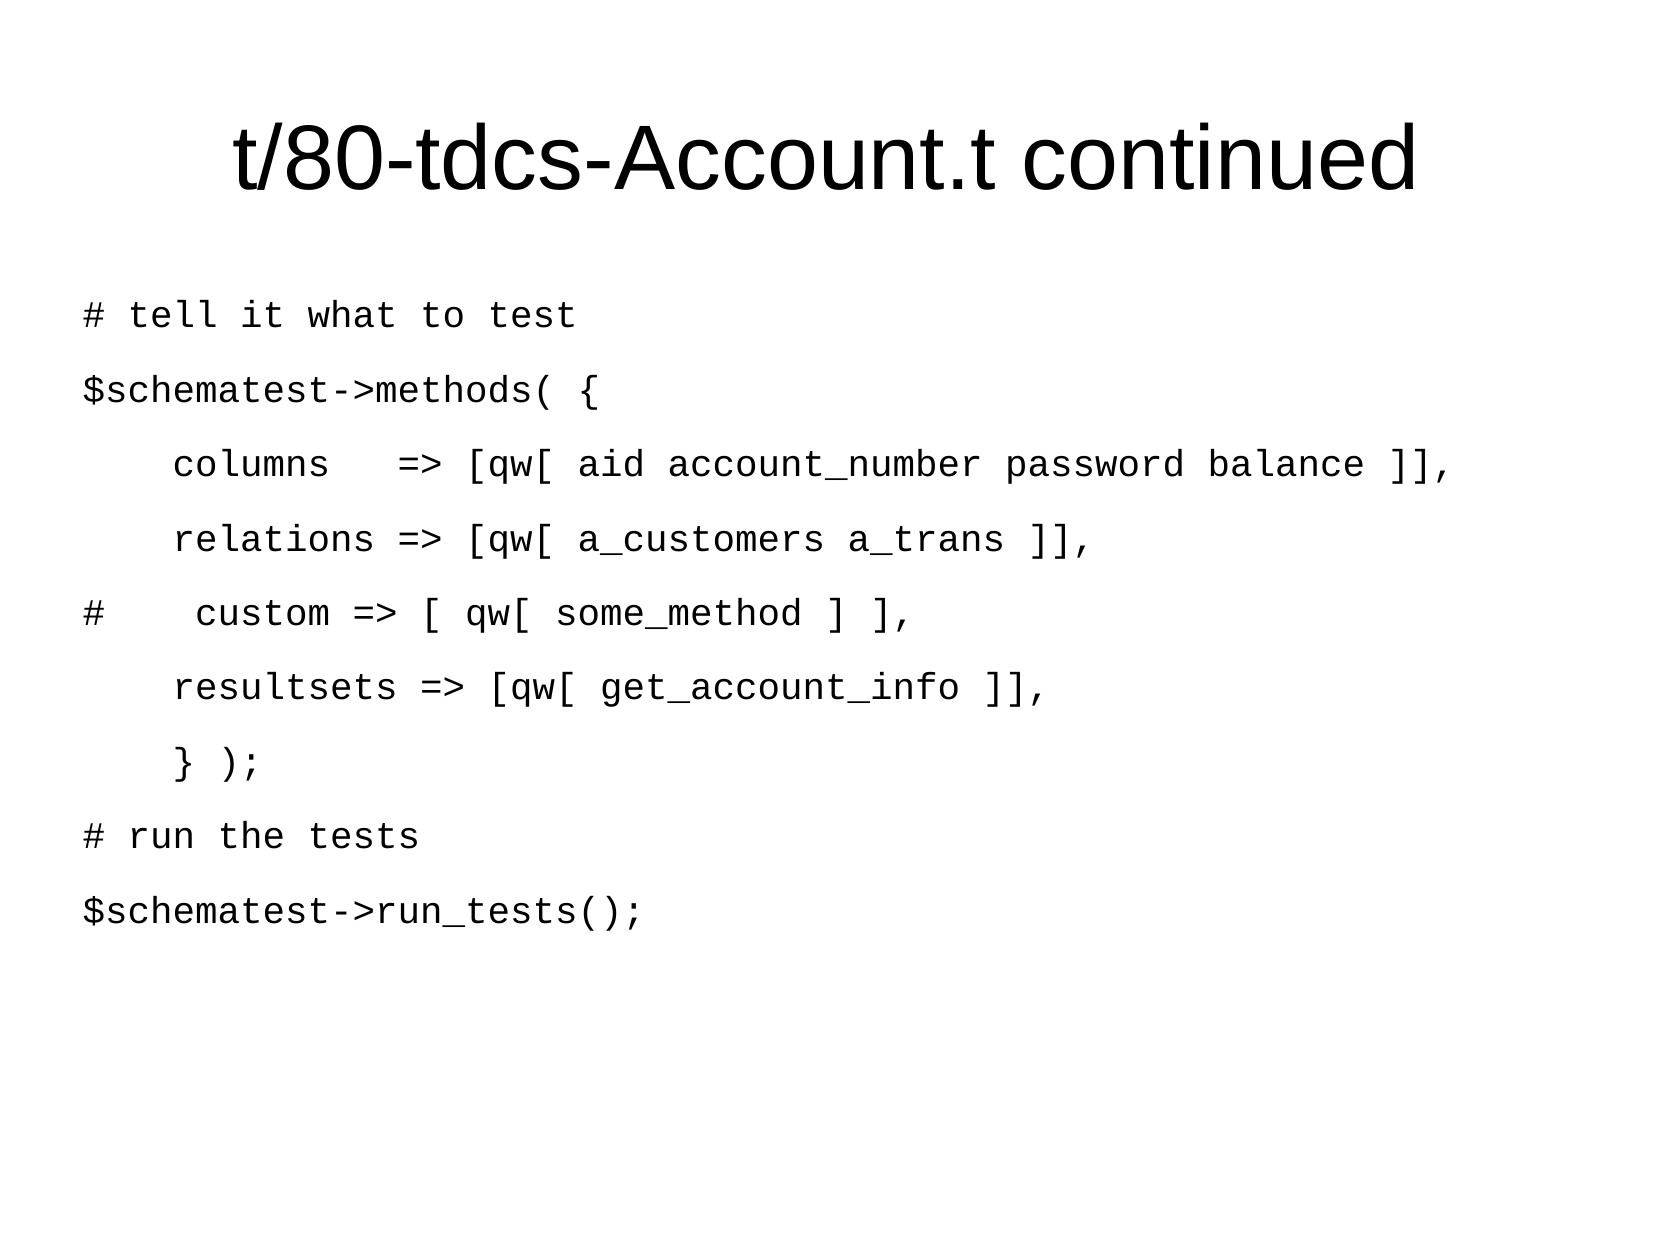

# t/80-tdcs-Account.t continued
# tell it what to test
$schematest->methods( {
 columns => [qw[ aid account_number password balance ]],
 relations => [qw[ a_customers a_trans ]],
# custom => [ qw[ some_method ] ],
 resultsets => [qw[ get_account_info ]],
 } );
# run the tests
$schematest->run_tests();